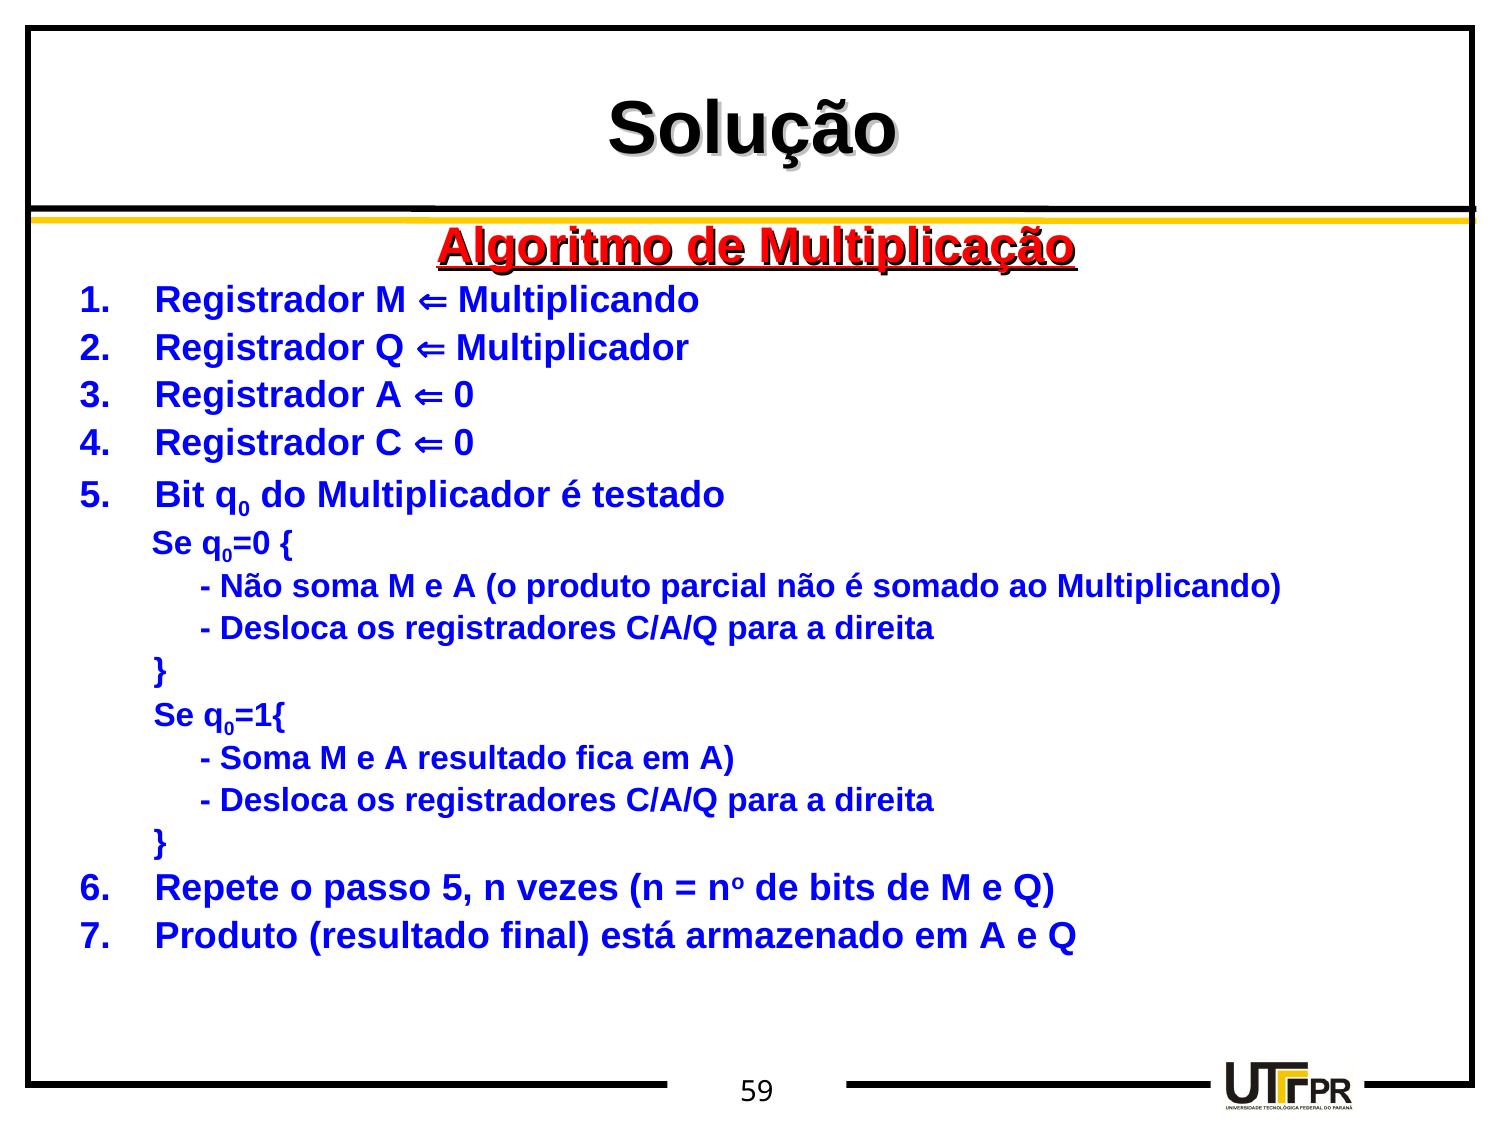

Solução
# Algoritmo de Multiplicação
Registrador M  Multiplicando
Registrador Q  Multiplicador
Registrador A  0
Registrador C  0
Bit q0 do Multiplicador é testado
 Se q0=0 {
 - Não soma M e A (o produto parcial não é somado ao Multiplicando)
 - Desloca os registradores C/A/Q para a direita
 }
 Se q0=1{
 - Soma M e A resultado fica em A)
 - Desloca os registradores C/A/Q para a direita
 }
Repete o passo 5, n vezes (n = no de bits de M e Q)
Produto (resultado final) está armazenado em A e Q